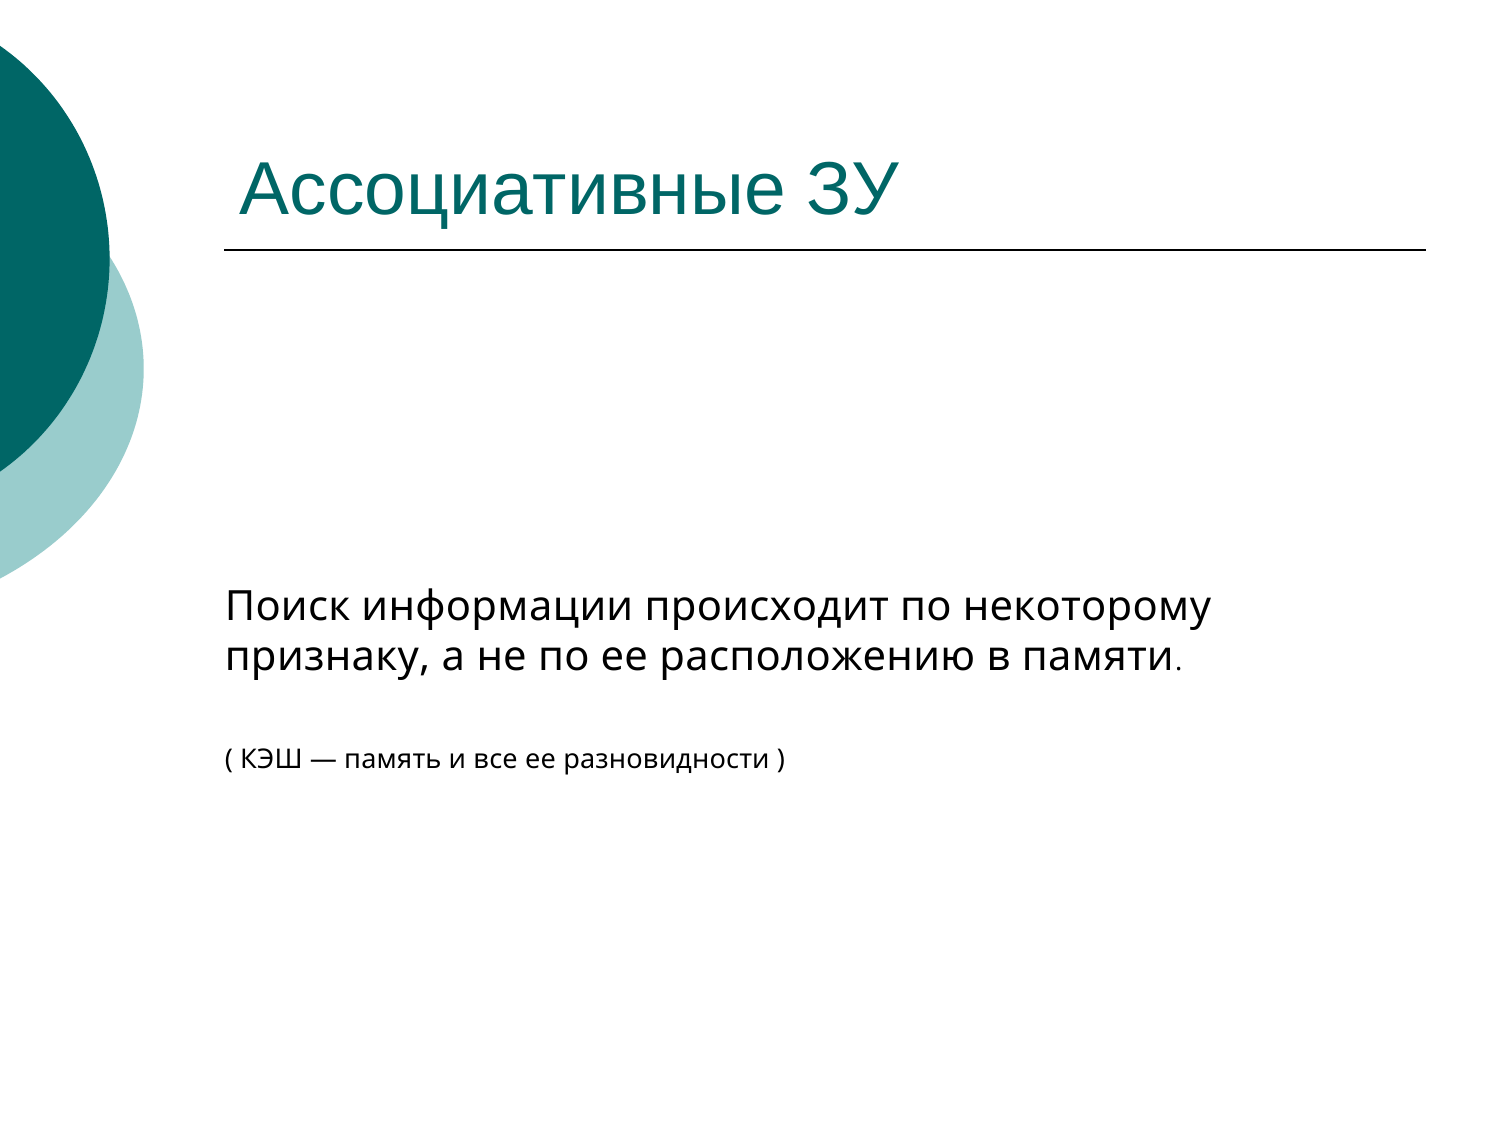

Ассоциативные ЗУ
# Поиск информации происходит по некоторому признаку, а не по ее расположению в памяти.
( КЭШ — память и все ее разновидности )